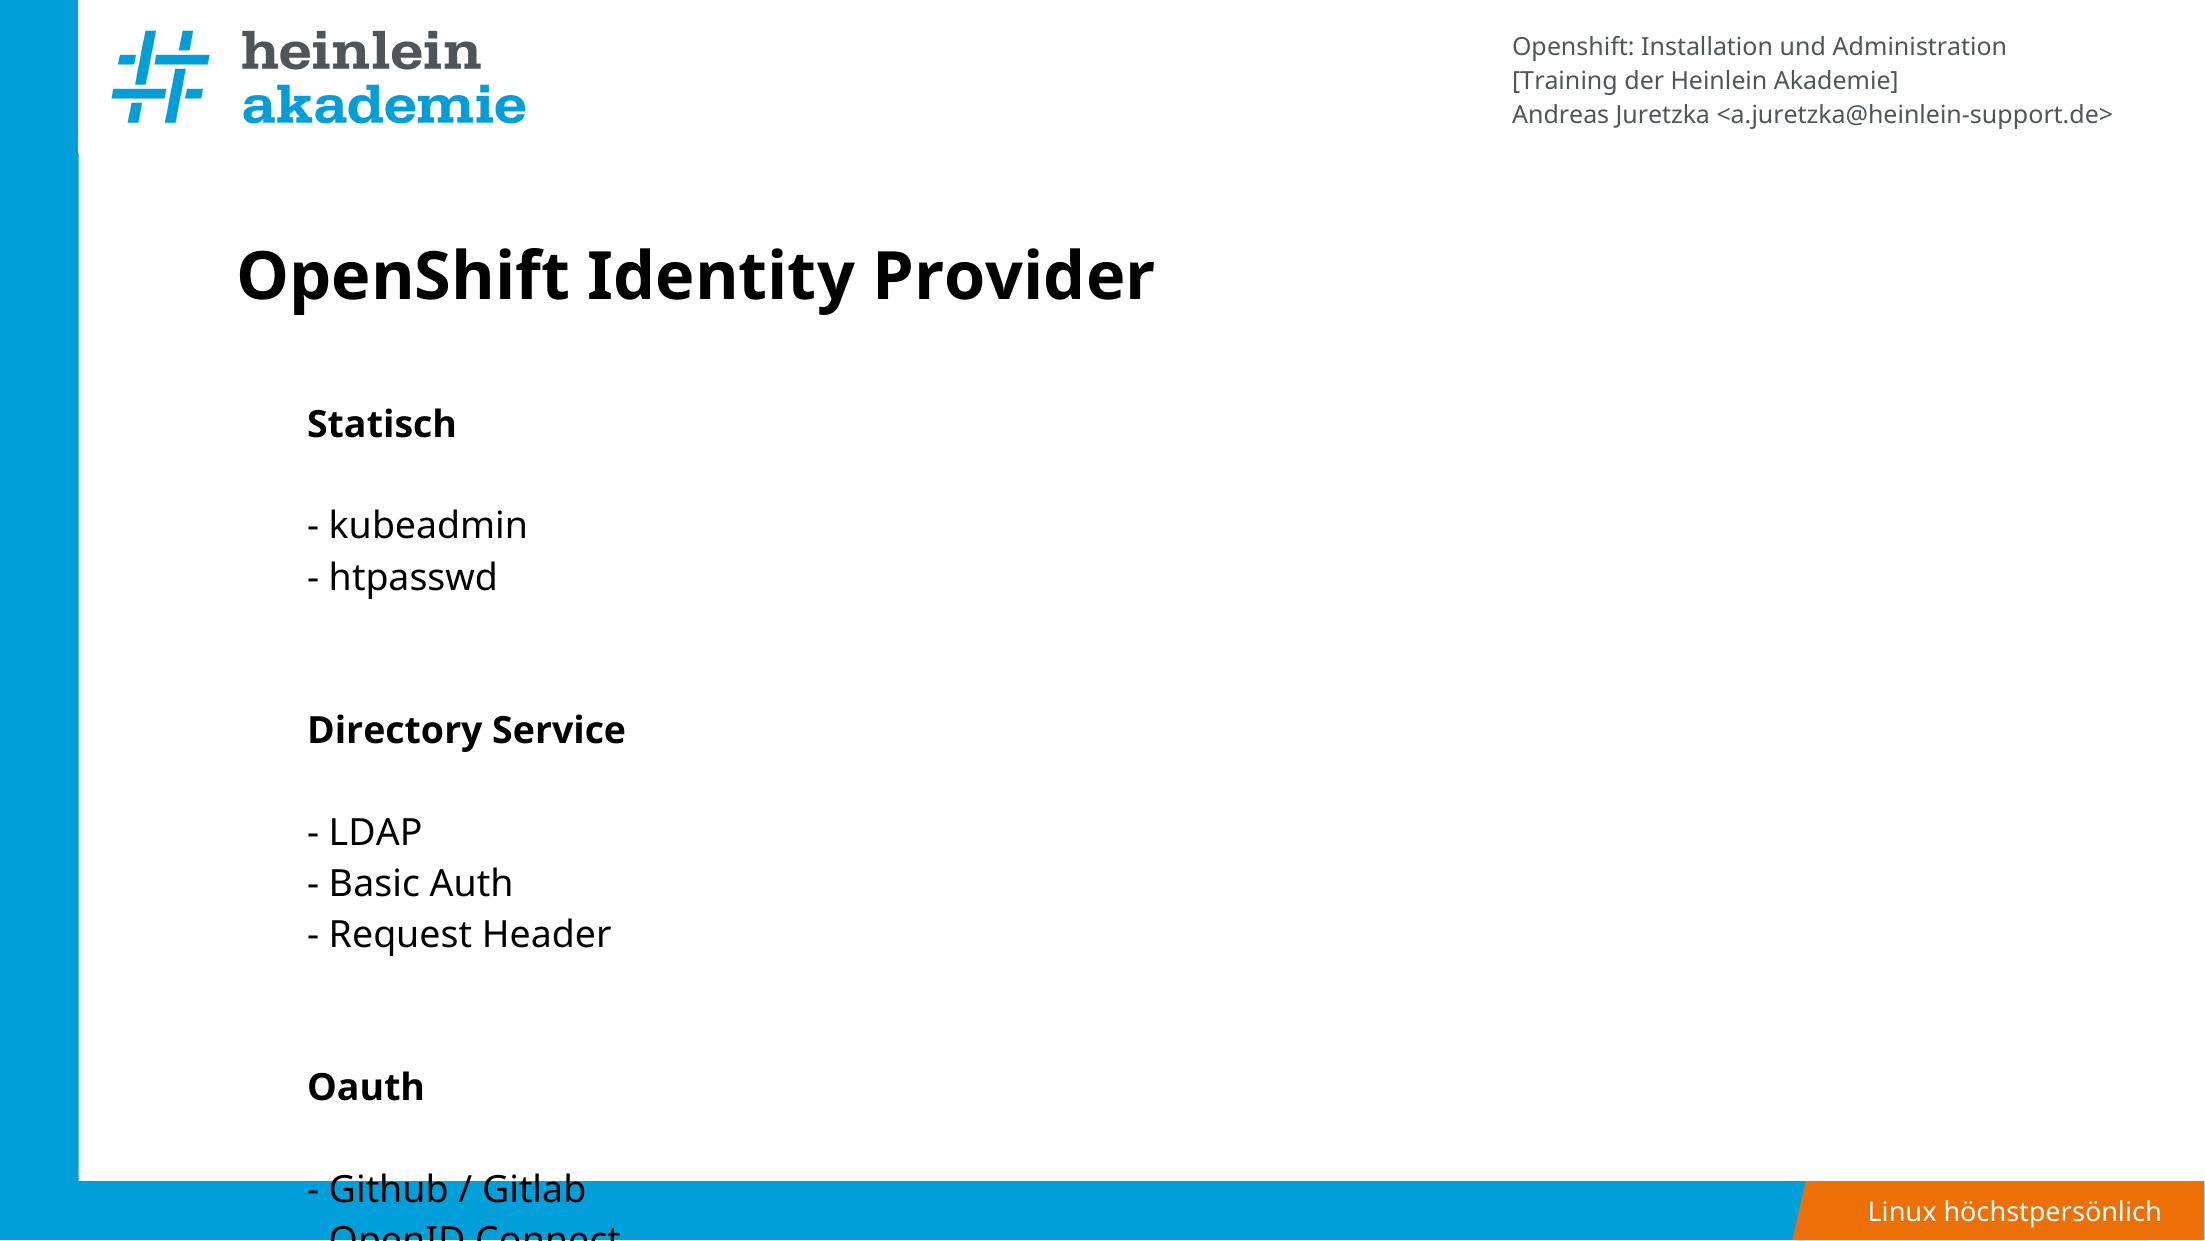

# OpenShift Identity Provider
Statisch
- kubeadmin
- htpasswd
Directory Service
- LDAP
- Basic Auth
- Request Header
Oauth
- Github / Gitlab
- OpenID Connect
- Keystone
- Google